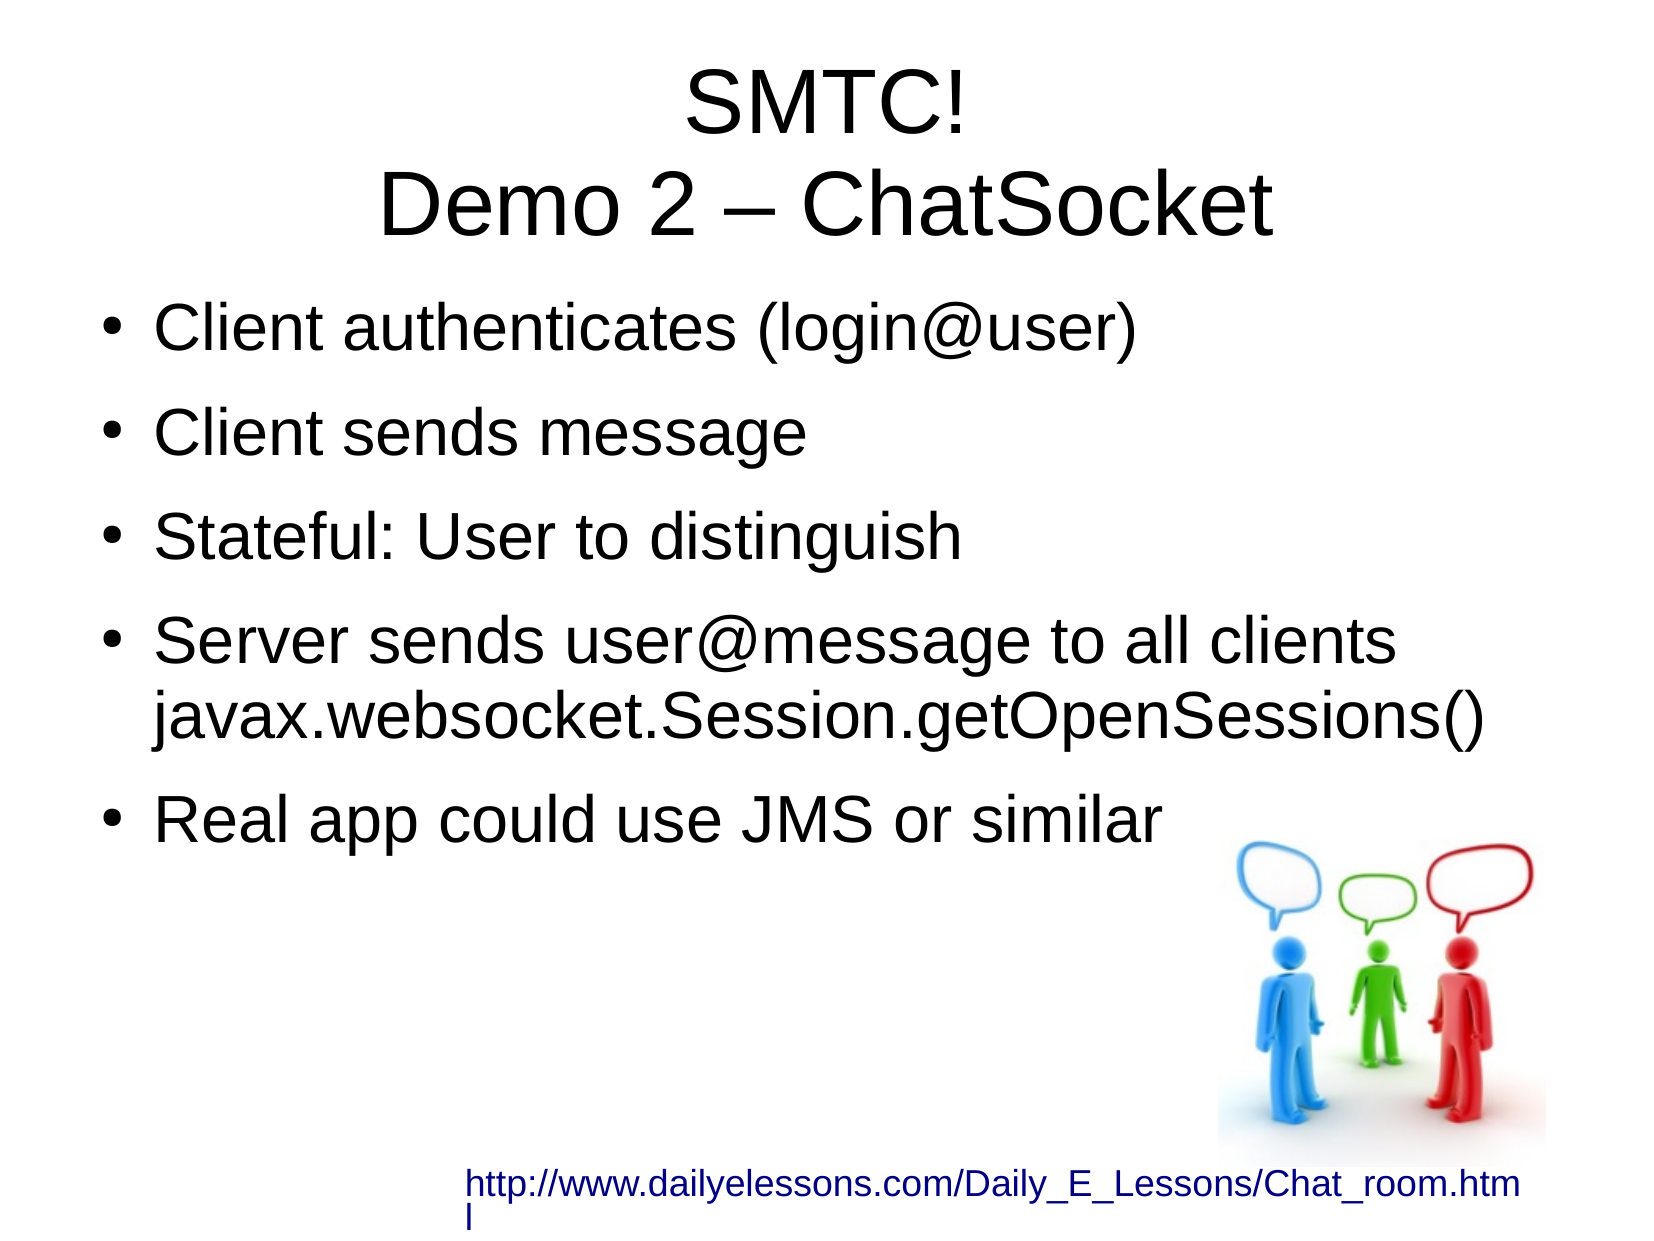

# SMTC! Demo 2 – ChatSocket
Client authenticates (login@user)
Client sends message
Stateful: User to distinguish
Server sends user@message to all clients
javax.websocket.Session.getOpenSessions()
Real app could use JMS or similar
http://www.dailyelessons.com/Daily_E_Lessons/Chat_room.html